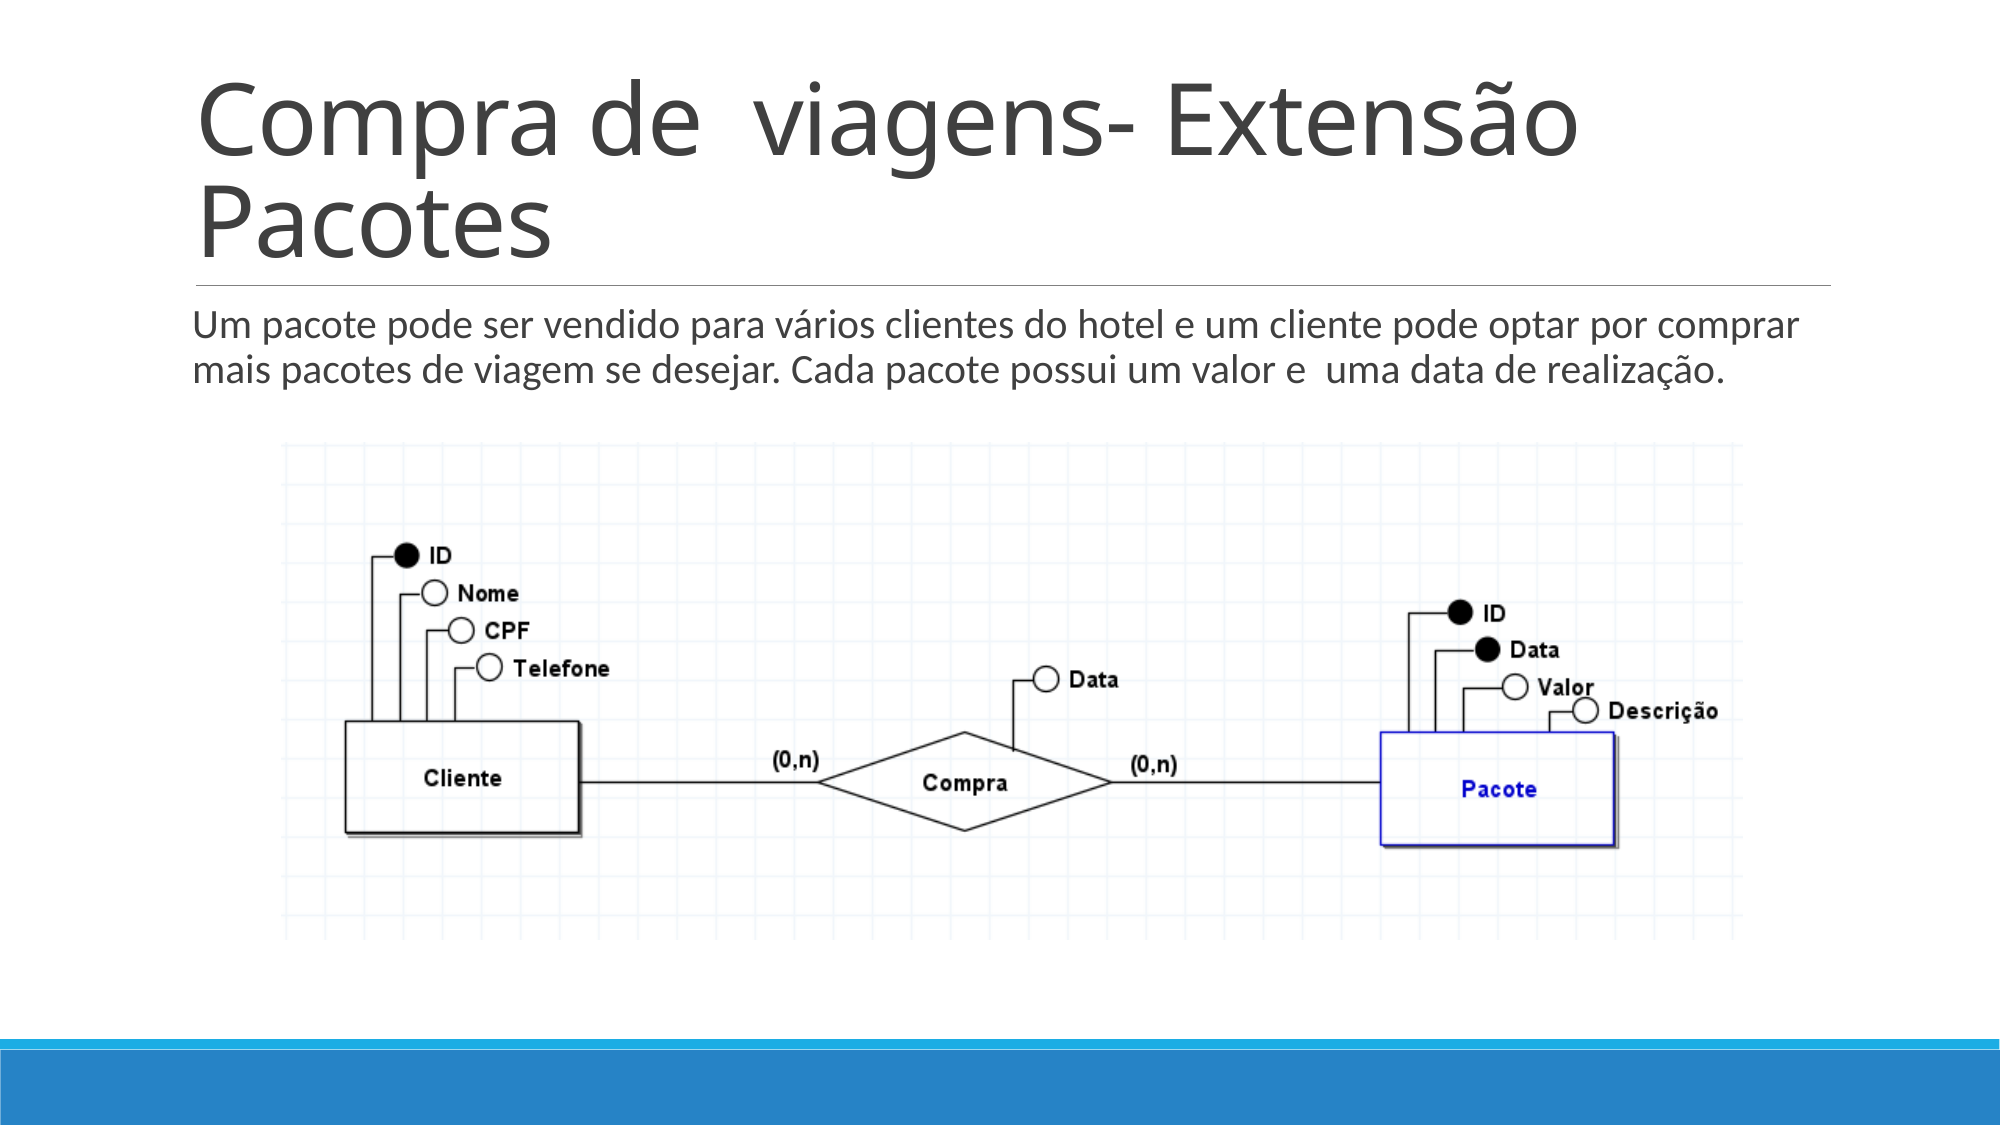

# Compra de viagens- Extensão Pacotes
Um pacote pode ser vendido para vários clientes do hotel e um cliente pode optar por comprar mais pacotes de viagem se desejar. Cada pacote possui um valor e uma data de realização.